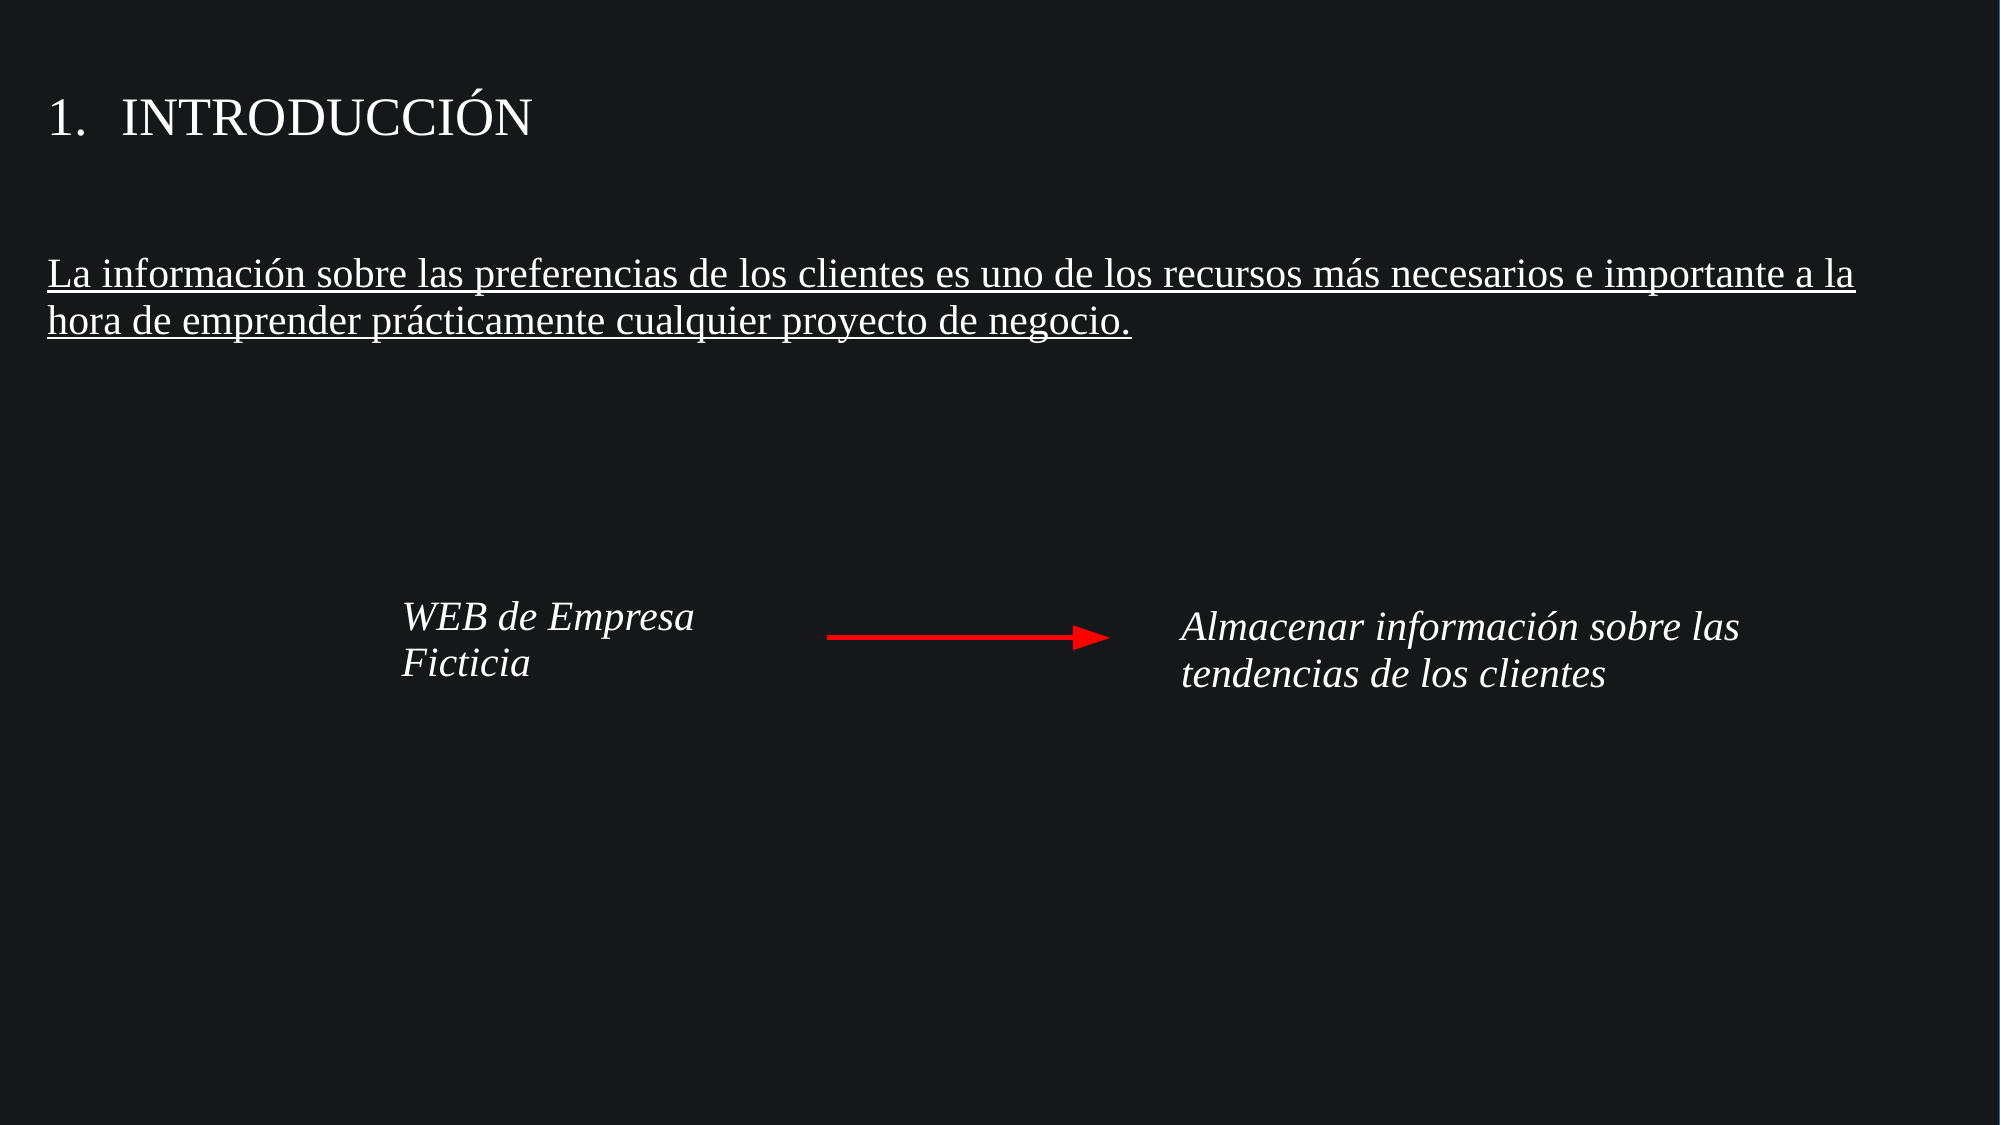

# 1.	INTRODUCCIÓN
La información sobre las preferencias de los clientes es uno de los recursos más necesarios e importante a la hora de emprender prácticamente cualquier proyecto de negocio.
WEB de Empresa Ficticia
Almacenar información sobre las tendencias de los clientes